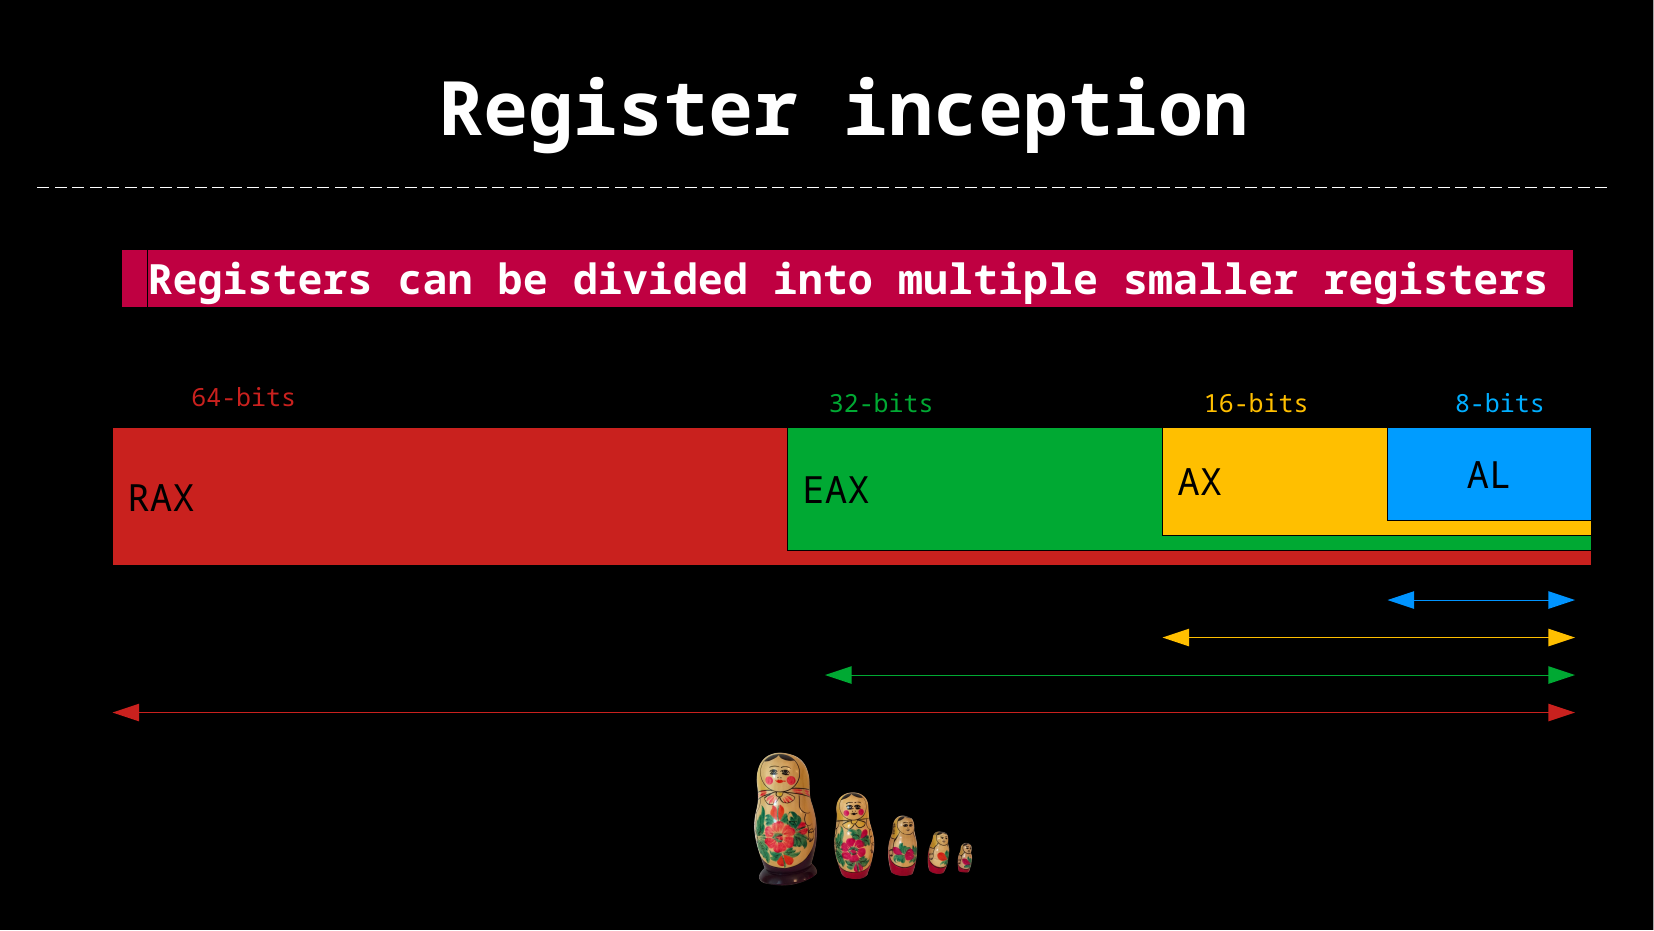

# Register inception
 Registers can be divided into multiple smaller registers
64-bits
32-bits
16-bits
8-bits
RAX
EAX
AX
AL